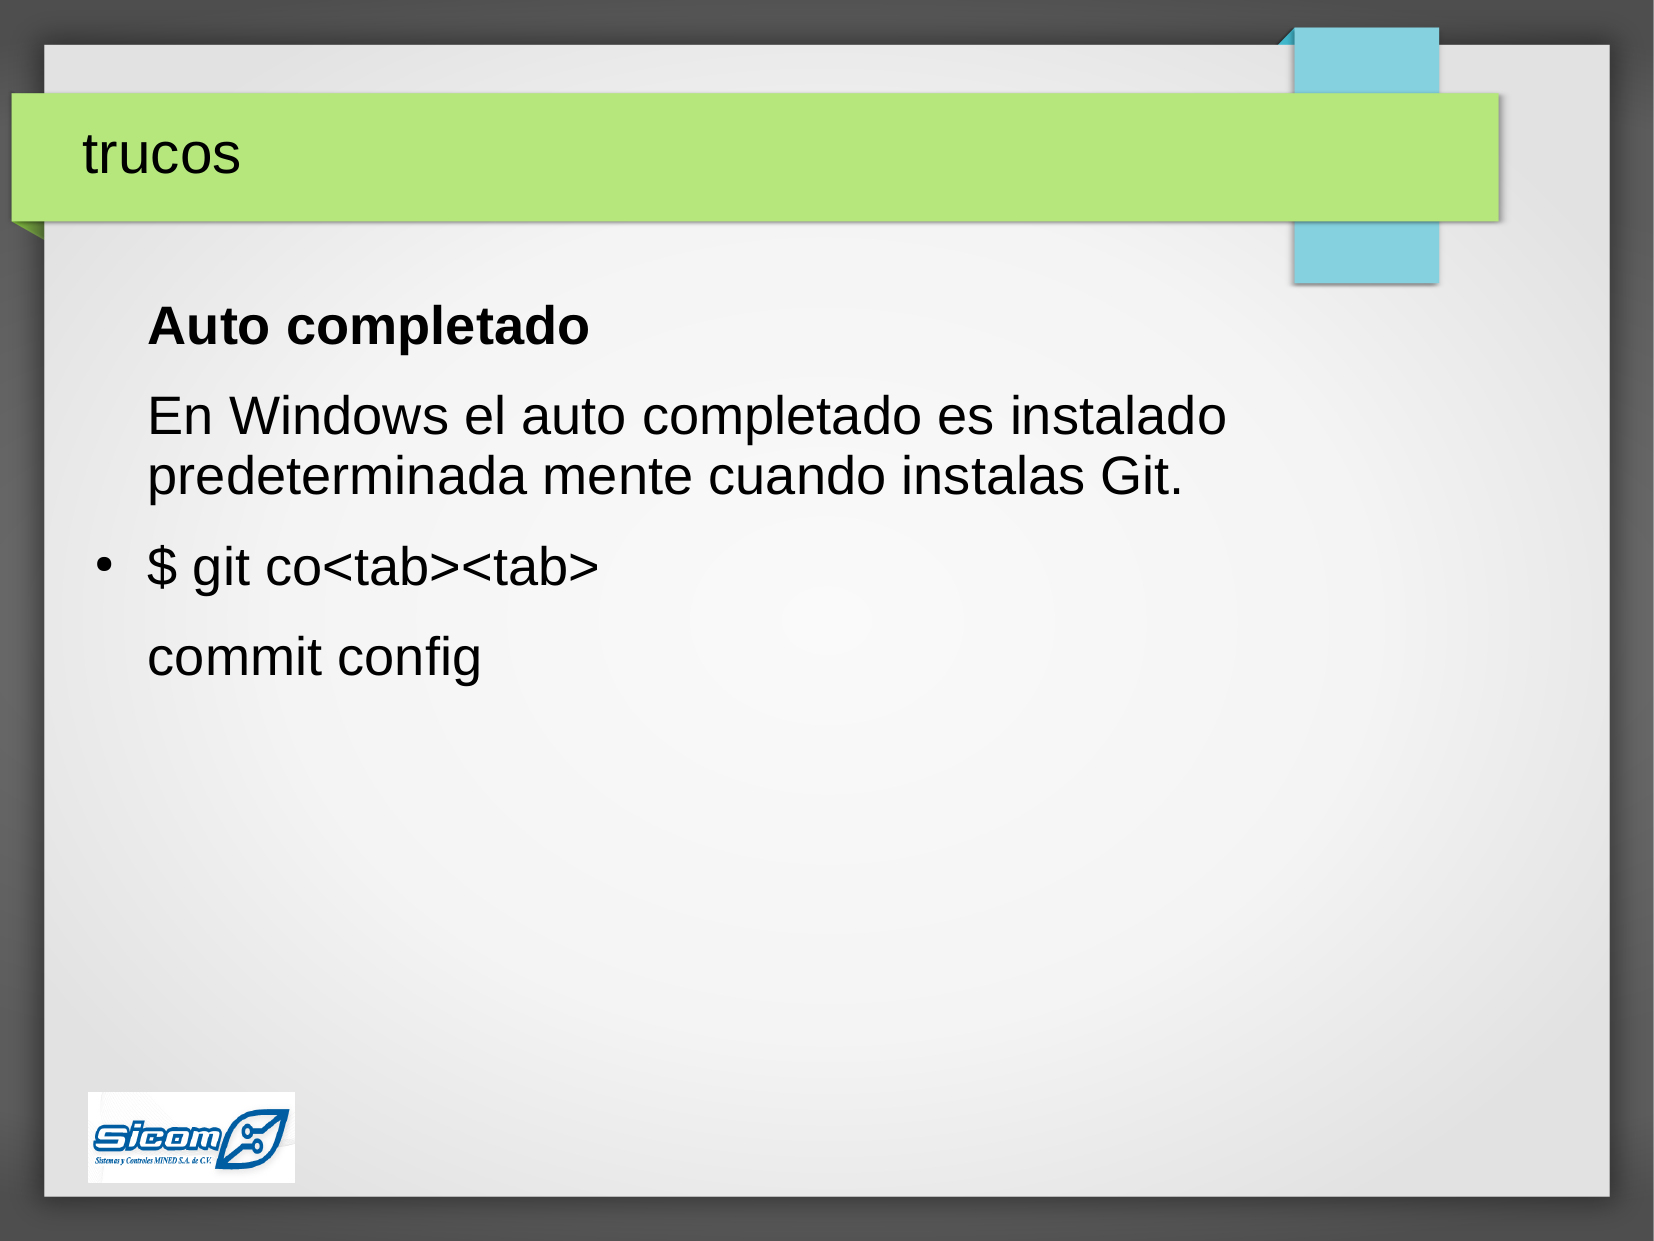

# trucos
Auto completado
En Windows el auto completado es instalado predeterminada mente cuando instalas Git.
$ git co<tab><tab>
commit config